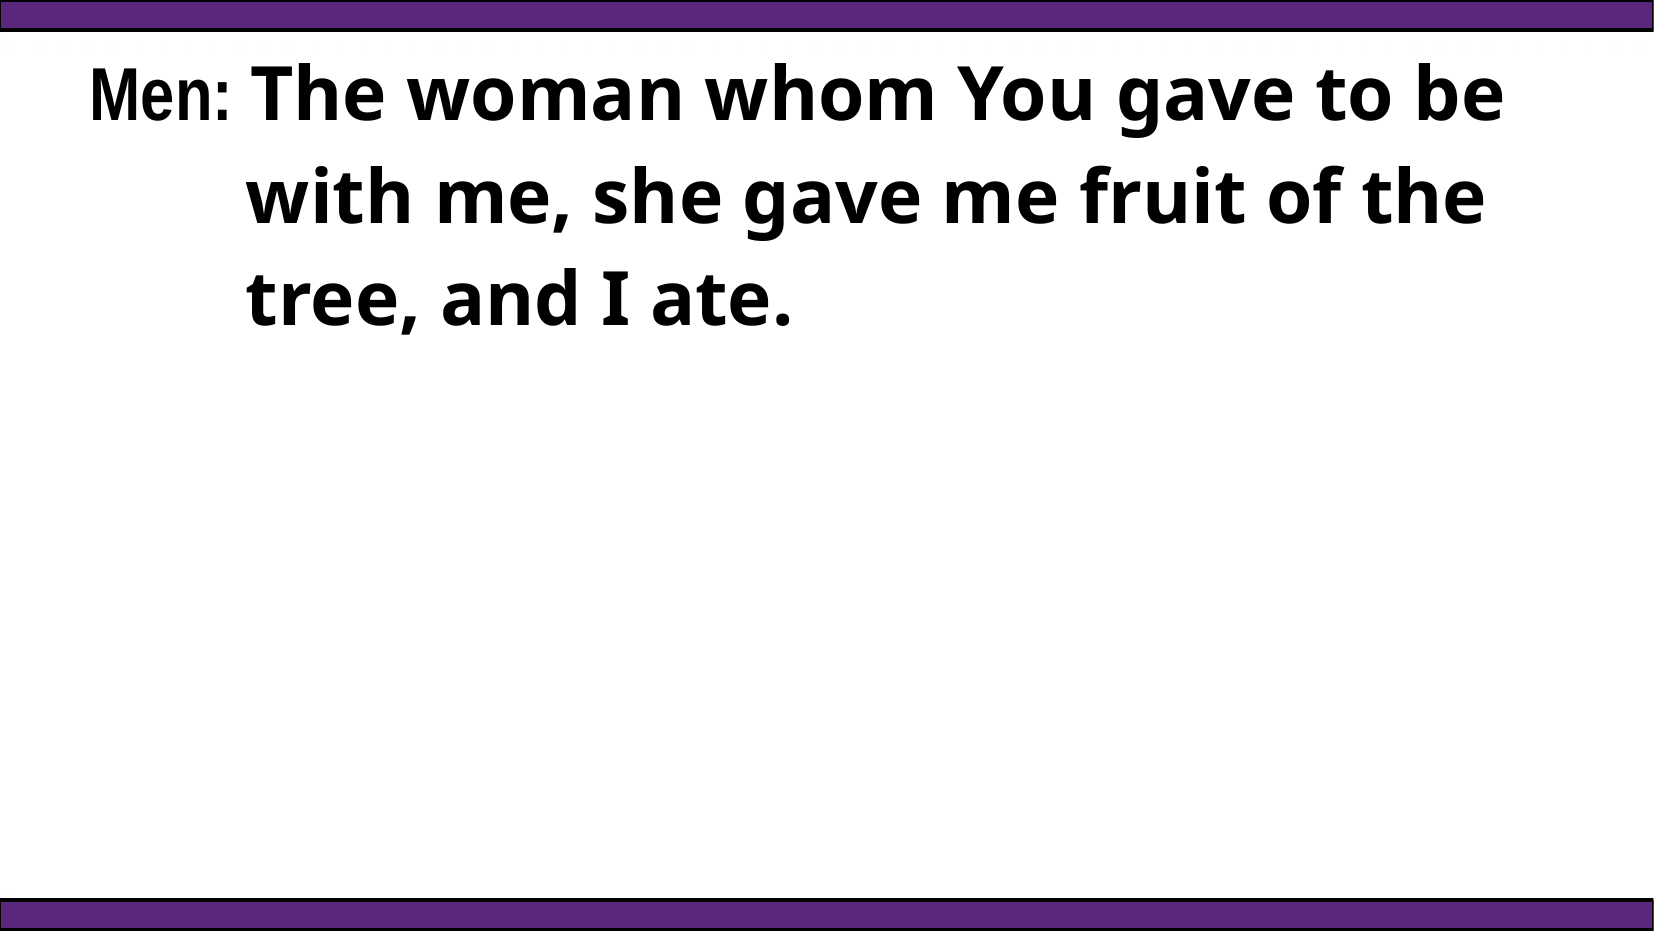

Men: The woman whom You gave to be
 with me, she gave me fruit of the
 tree, and I ate.